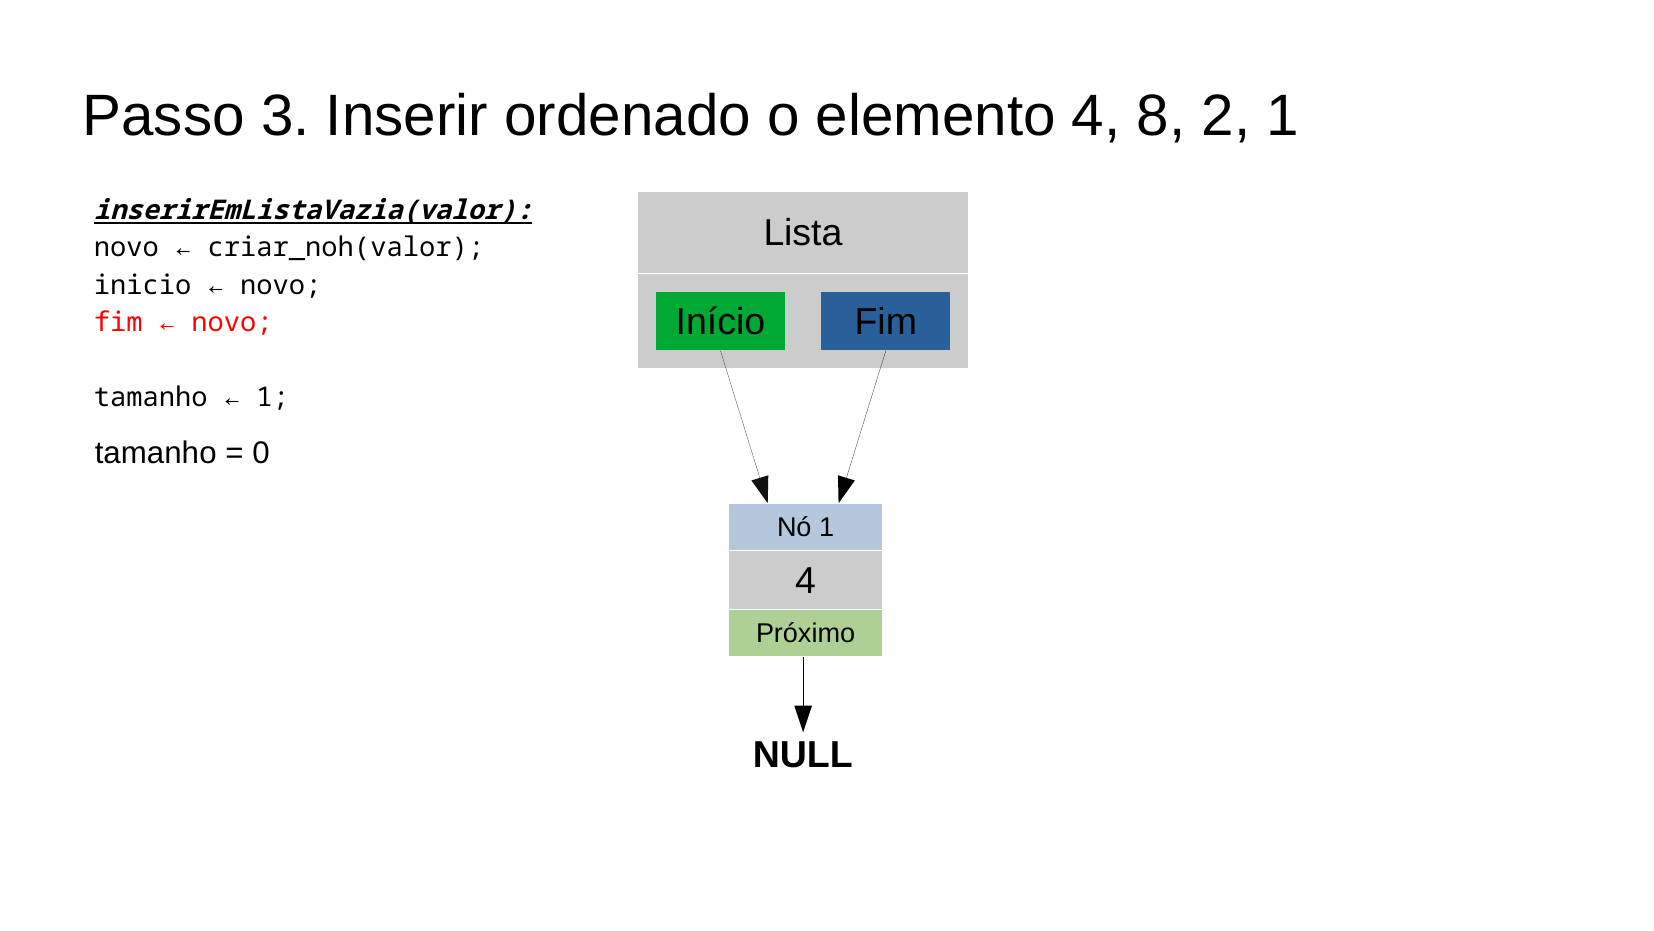

# Passo 3. Inserir ordenado o elemento 4, 8, 2, 1
inserirEmListaVazia(valor):
novo ← criar_noh(valor);
inicio ← novo;
fim ← novo;
tamanho ← 1;
Lista
Início
Fim
tamanho = 0
4
Nó 1
Próximo
NULL